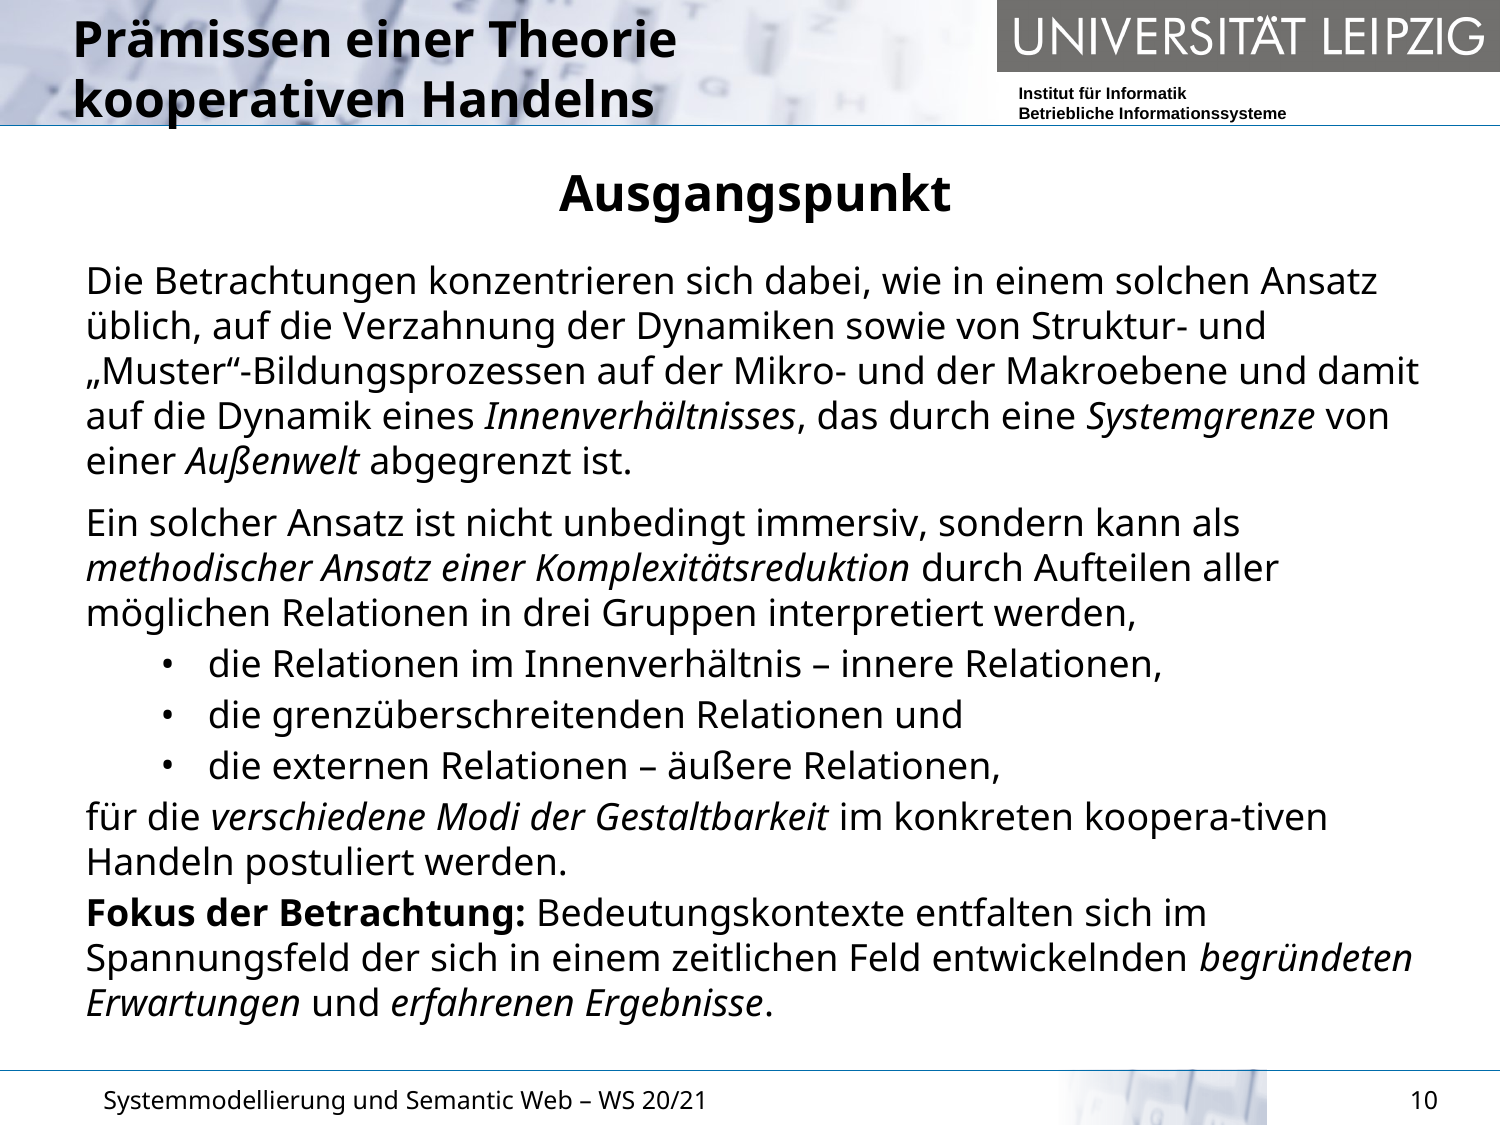

Prämissen einer Theorie
kooperativen Handelns
Ausgangspunkt
Die Betrachtungen konzentrieren sich dabei, wie in einem solchen Ansatz üblich, auf die Verzahnung der Dynamiken sowie von Struktur- und „Muster“-Bildungsprozessen auf der Mikro- und der Makroebene und damit auf die Dynamik eines Innenverhältnisses, das durch eine Systemgrenze von einer Außenwelt abgegrenzt ist.
Ein solcher Ansatz ist nicht unbedingt immersiv, sondern kann als methodischer Ansatz einer Komplexitätsreduktion durch Aufteilen aller möglichen Relationen in drei Gruppen interpretiert werden,
die Relationen im Innenverhältnis – innere Relationen,
die grenzüberschreitenden Relationen und
die externen Relationen – äußere Relationen,
für die verschiedene Modi der Gestaltbarkeit im konkreten koopera-tiven Handeln postuliert werden.
Fokus der Betrachtung: Bedeutungskontexte entfalten sich im Spannungsfeld der sich in einem zeitlichen Feld entwickelnden begründeten Erwartungen und erfahrenen Ergebnisse.
Systemmodellierung und Semantic Web – WS 20/21
10